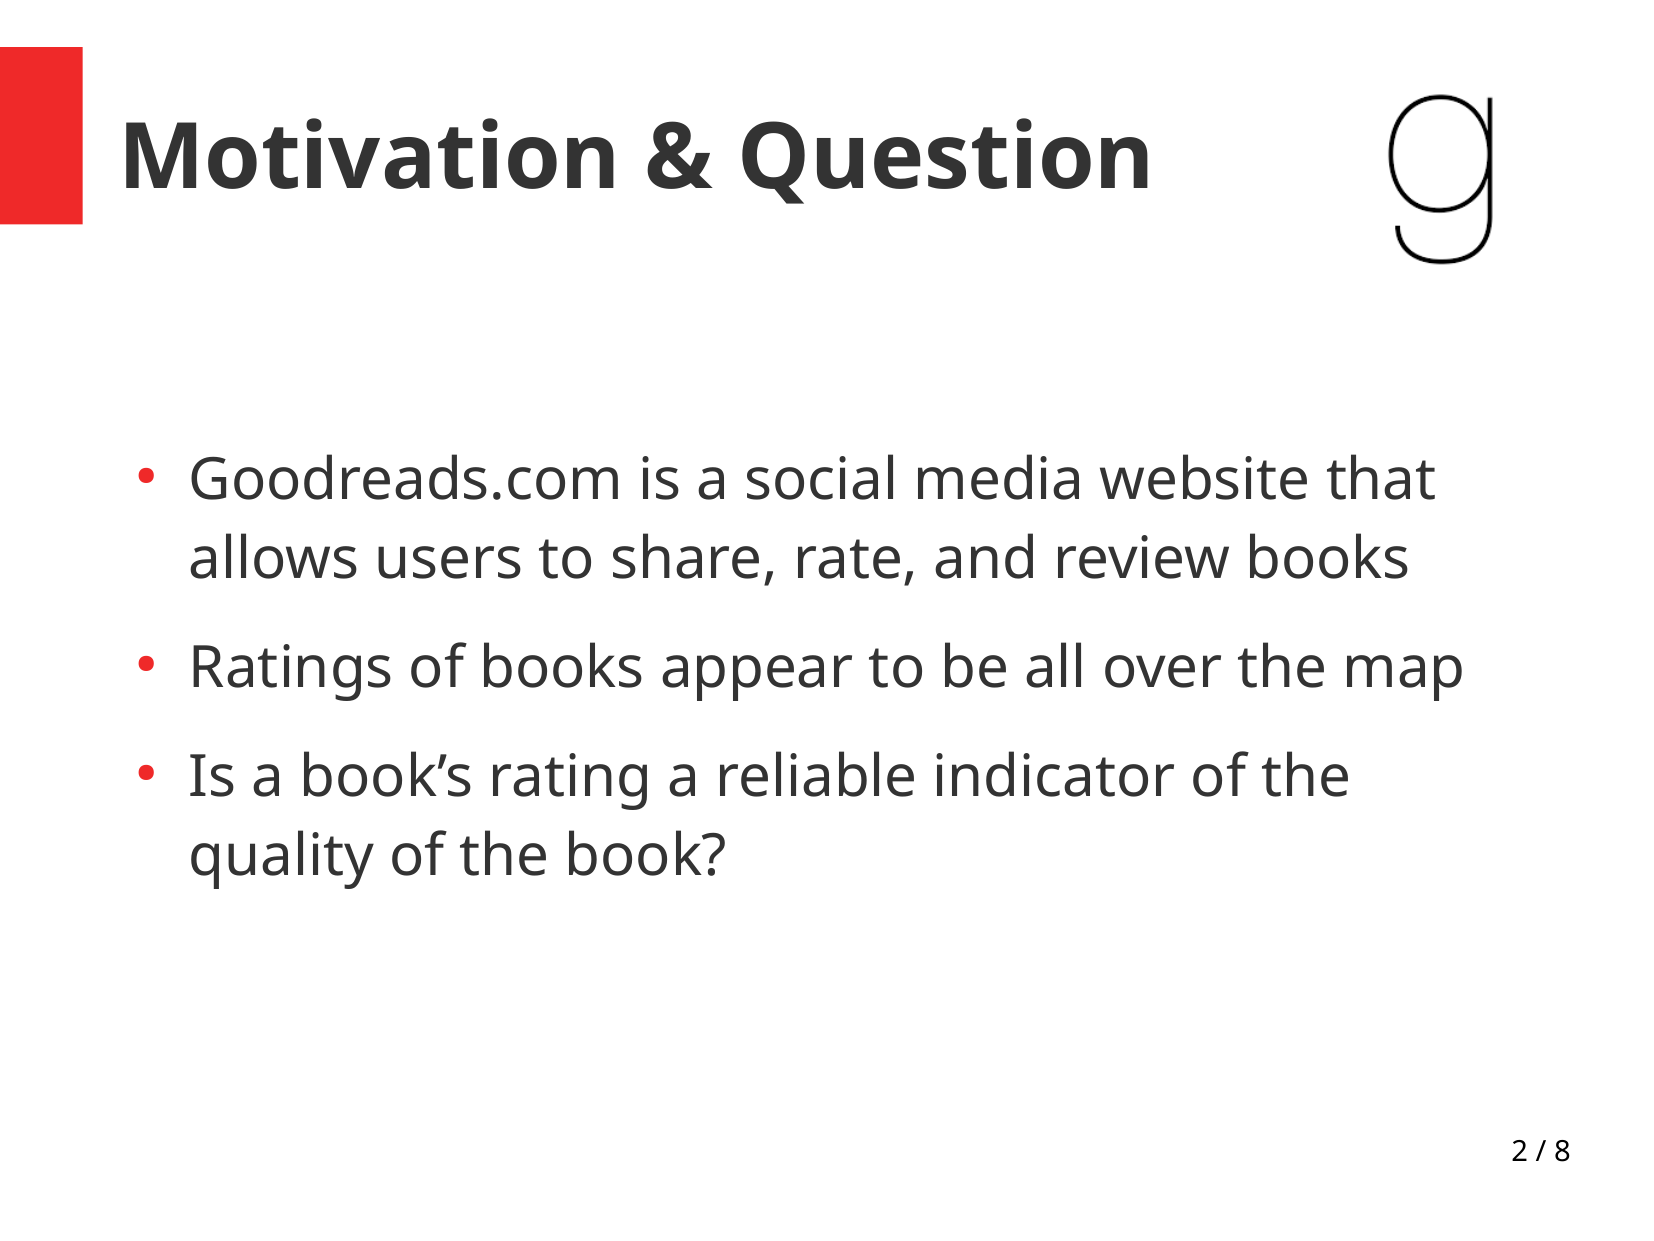

# Motivation & Question
Goodreads.com is a social media website that allows users to share, rate, and review books
Ratings of books appear to be all over the map
Is a book’s rating a reliable indicator of the quality of the book?
2